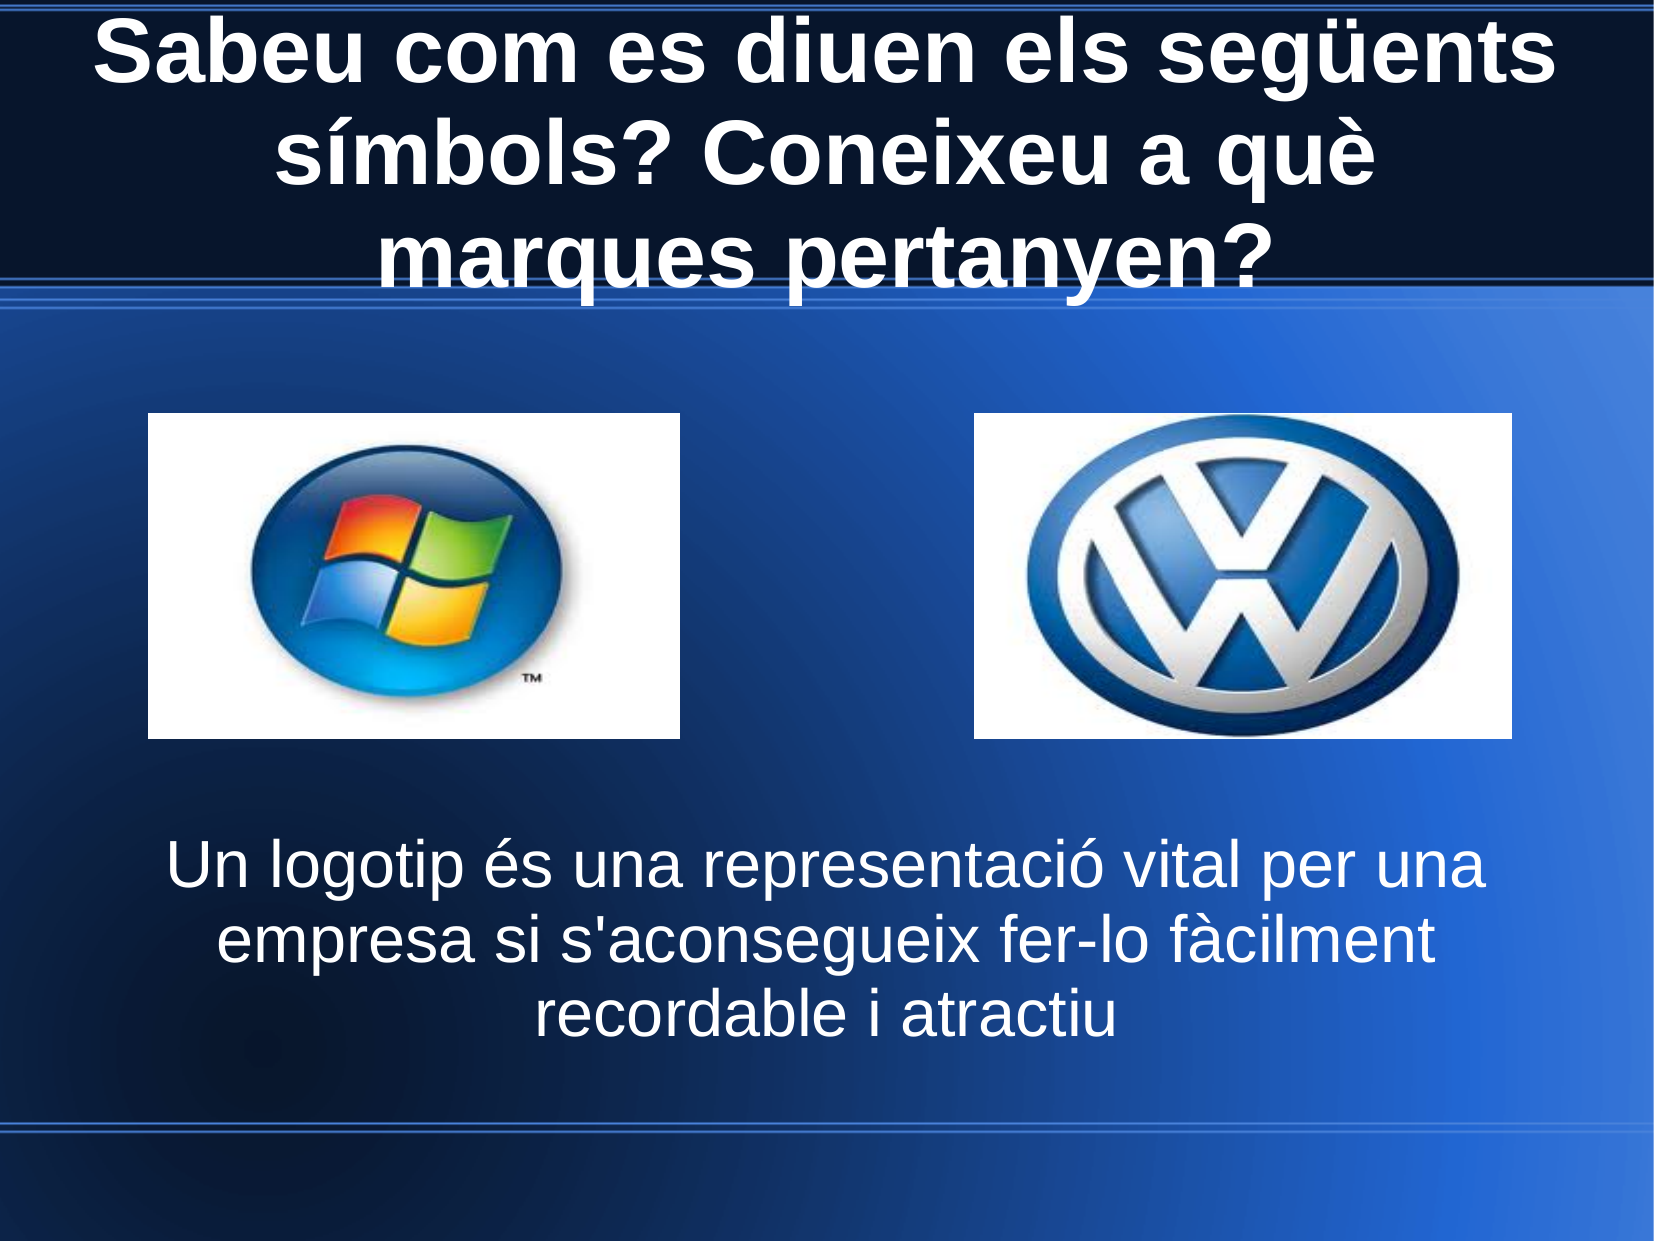

# Sabeu com es diuen els següents símbols? Coneixeu a què marques pertanyen?
Un logotip és una representació vital per una empresa si s'aconsegueix fer-lo fàcilment recordable i atractiu